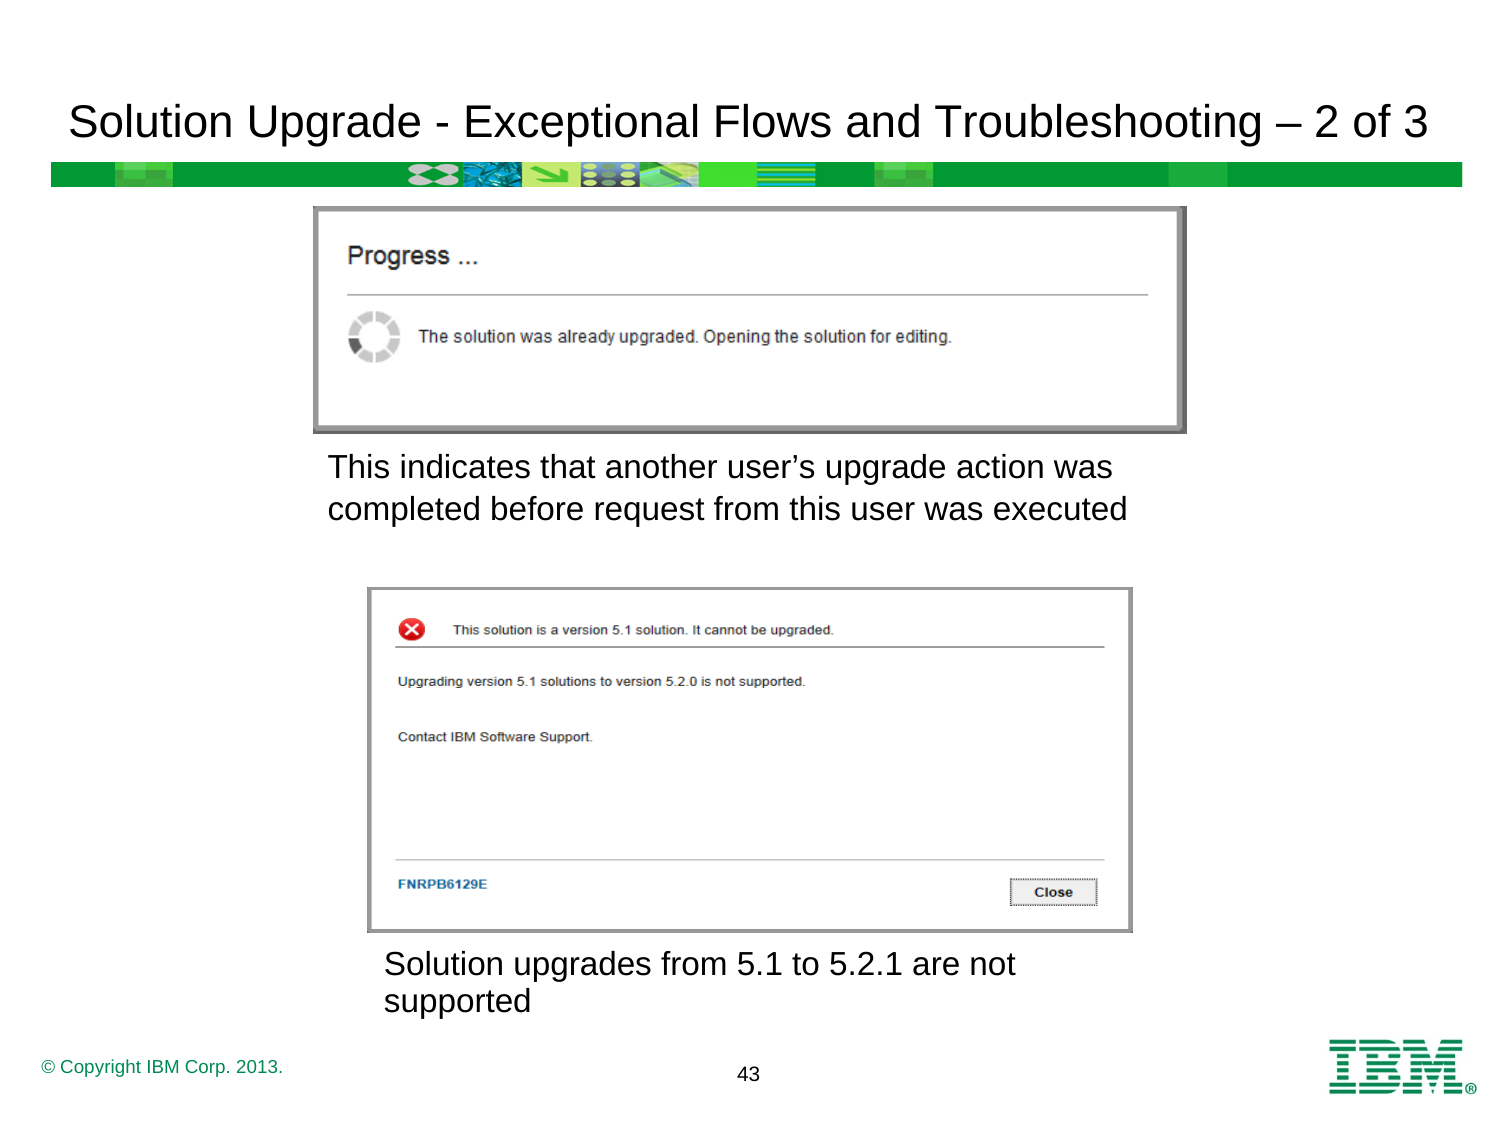

# Solution Upgrade - Exceptional Flows and Troubleshooting – 2 of 3
This indicates that another user’s upgrade action was completed before request from this user was executed
Solution upgrades from 5.1 to 5.2.1 are not supported
43